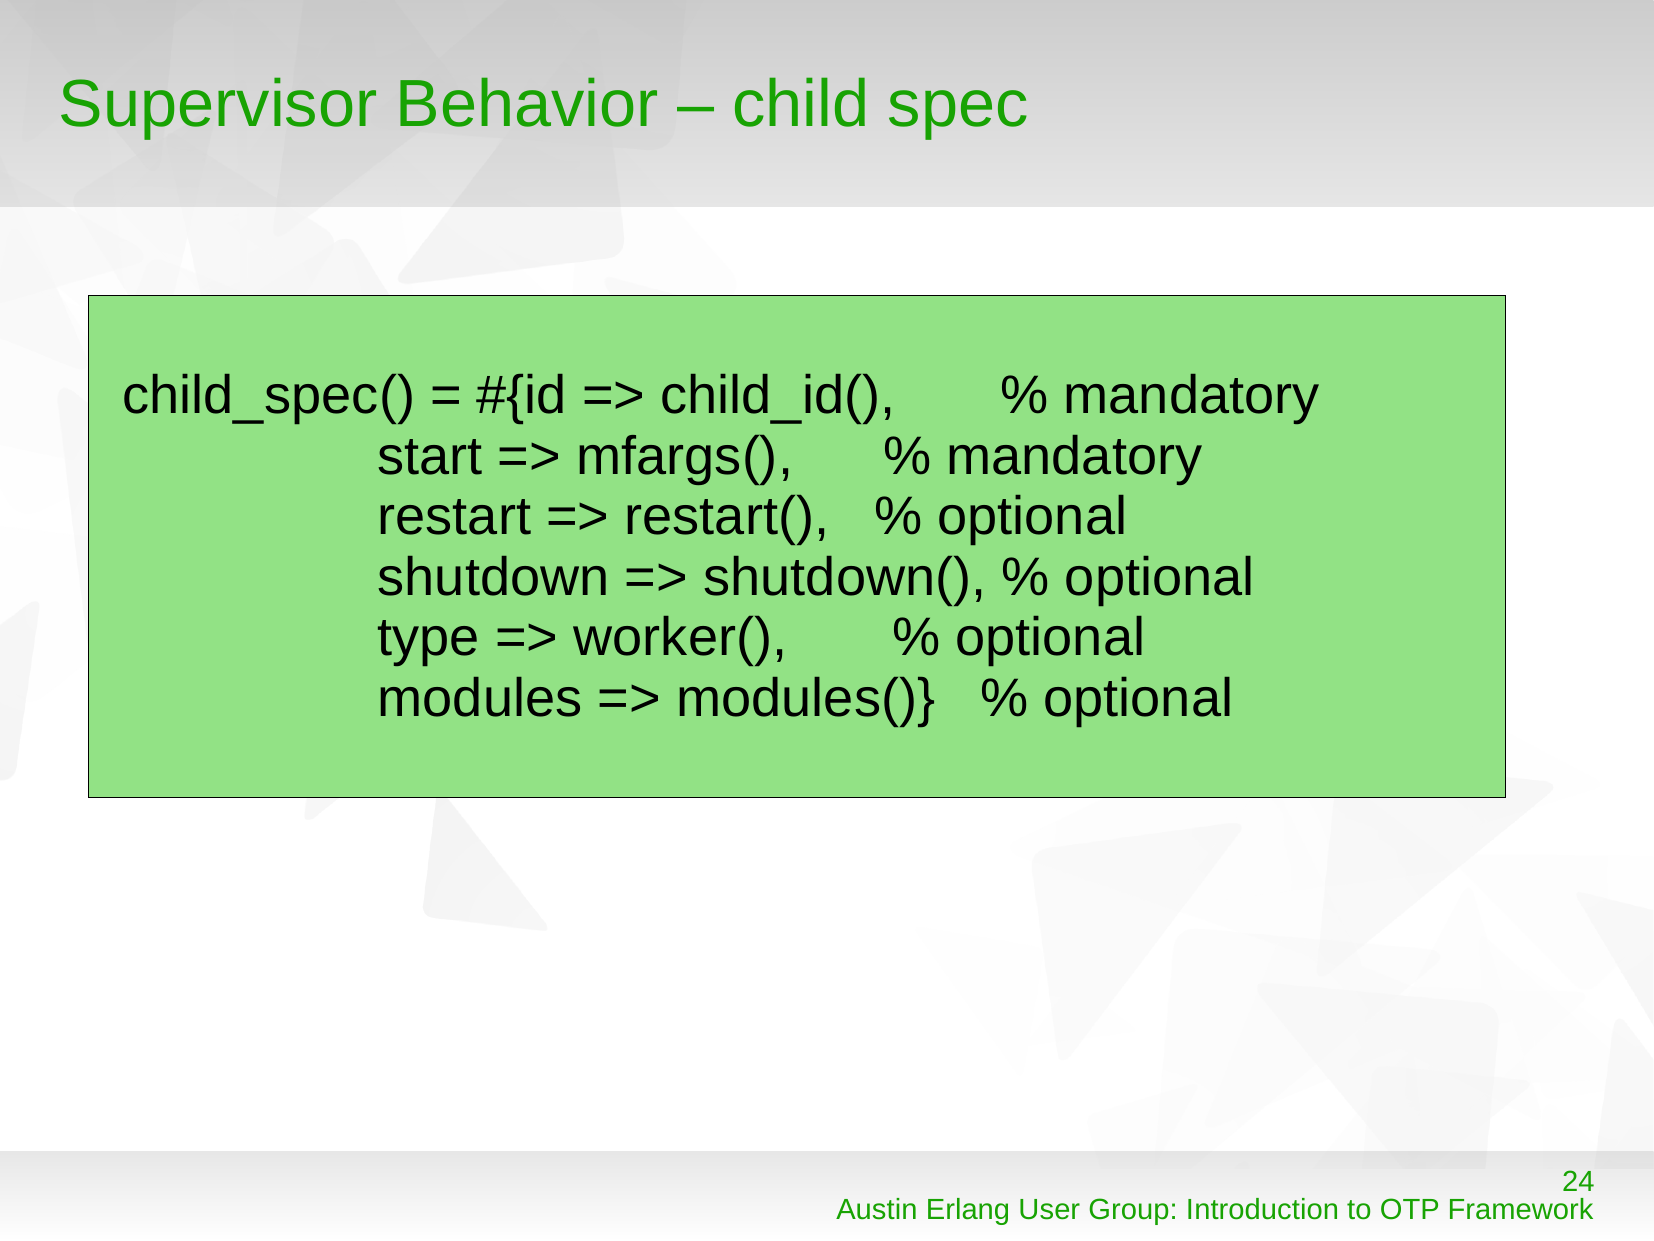

# Supervisor Behavior – child spec
child_spec() = #{id => child_id(), % mandatory
 start => mfargs(), % mandatory
 restart => restart(), % optional
 shutdown => shutdown(), % optional
 type => worker(), % optional
 modules => modules()} % optional
24
Austin Erlang User Group: Introduction to OTP Framework